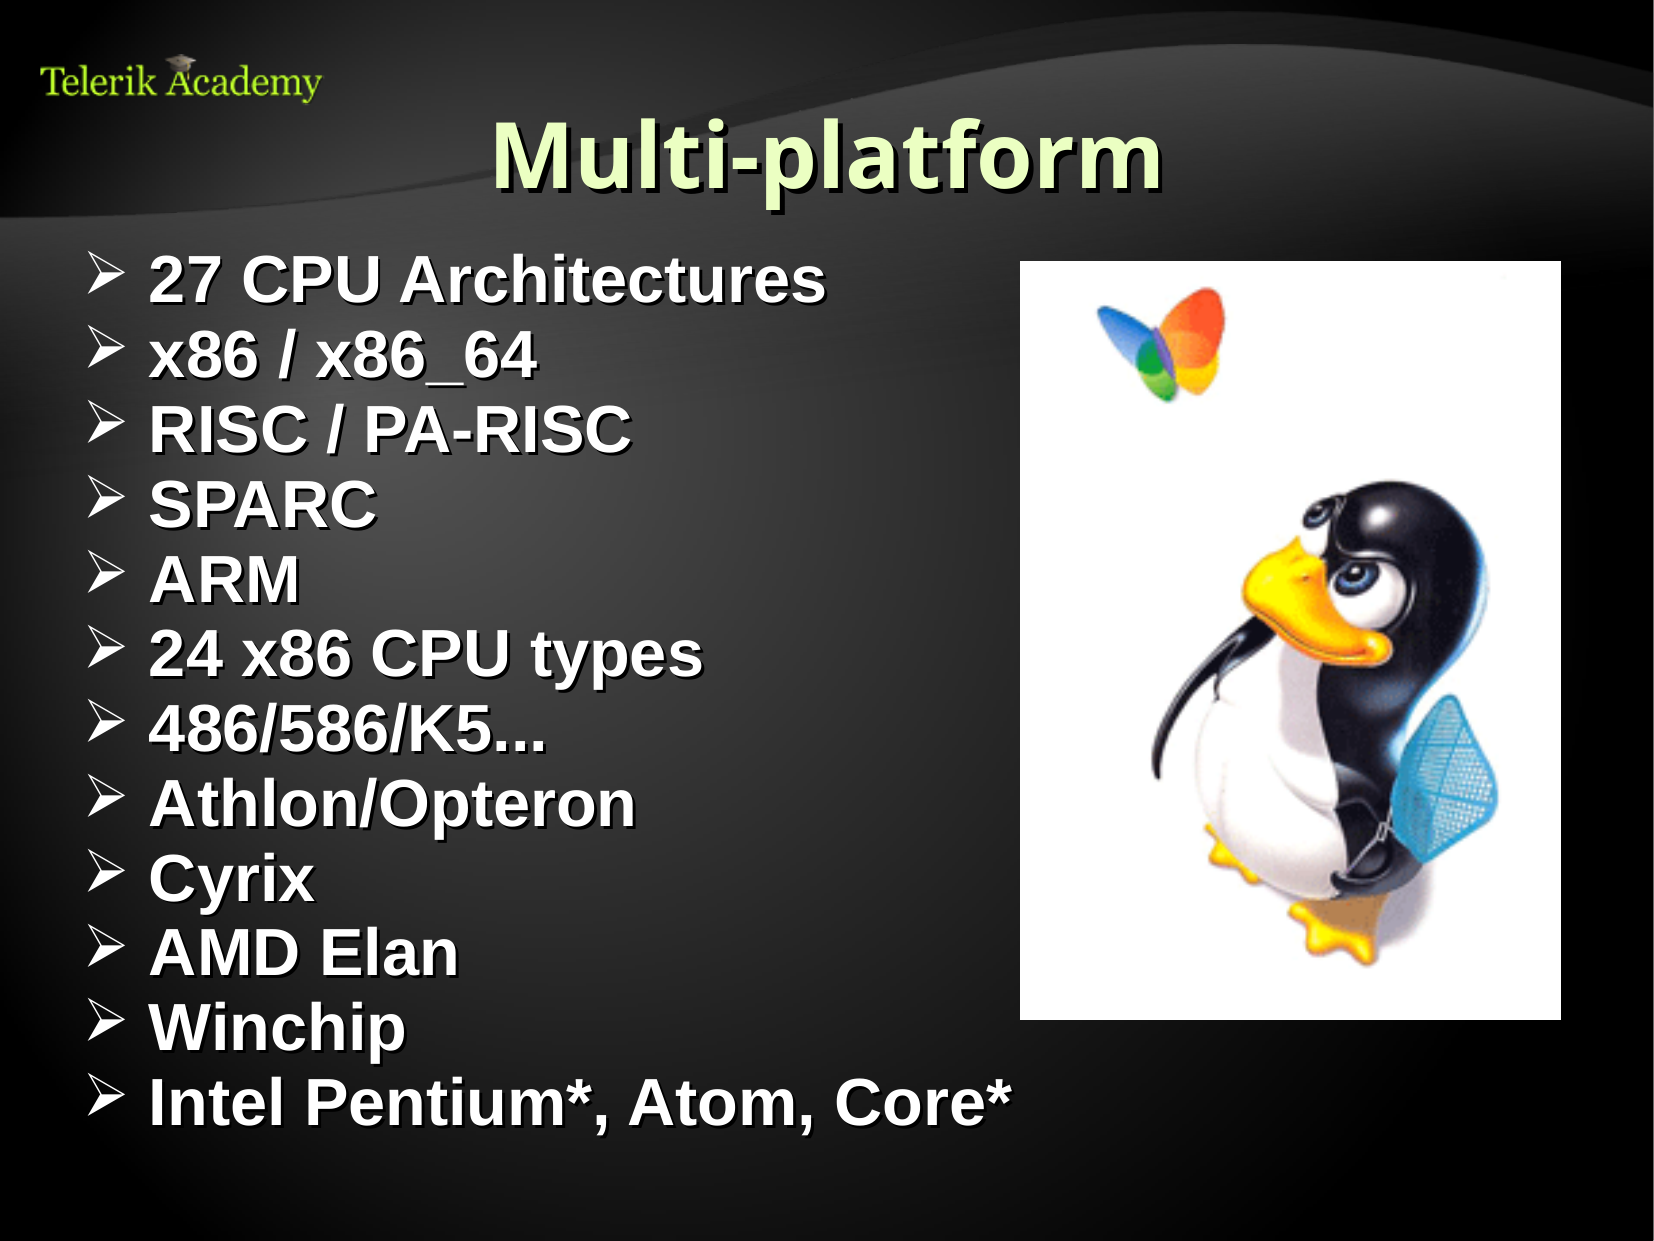

# Multi-platform
 27 CPU Architectures
 x86 / x86_64
 RISC / PA-RISC
 SPARC
 ARM
 24 x86 CPU types
 486/586/K5...
 Athlon/Opteron
 Cyrix
 AMD Elan
 Winchip
 Intel Pentium*, Atom, Core*